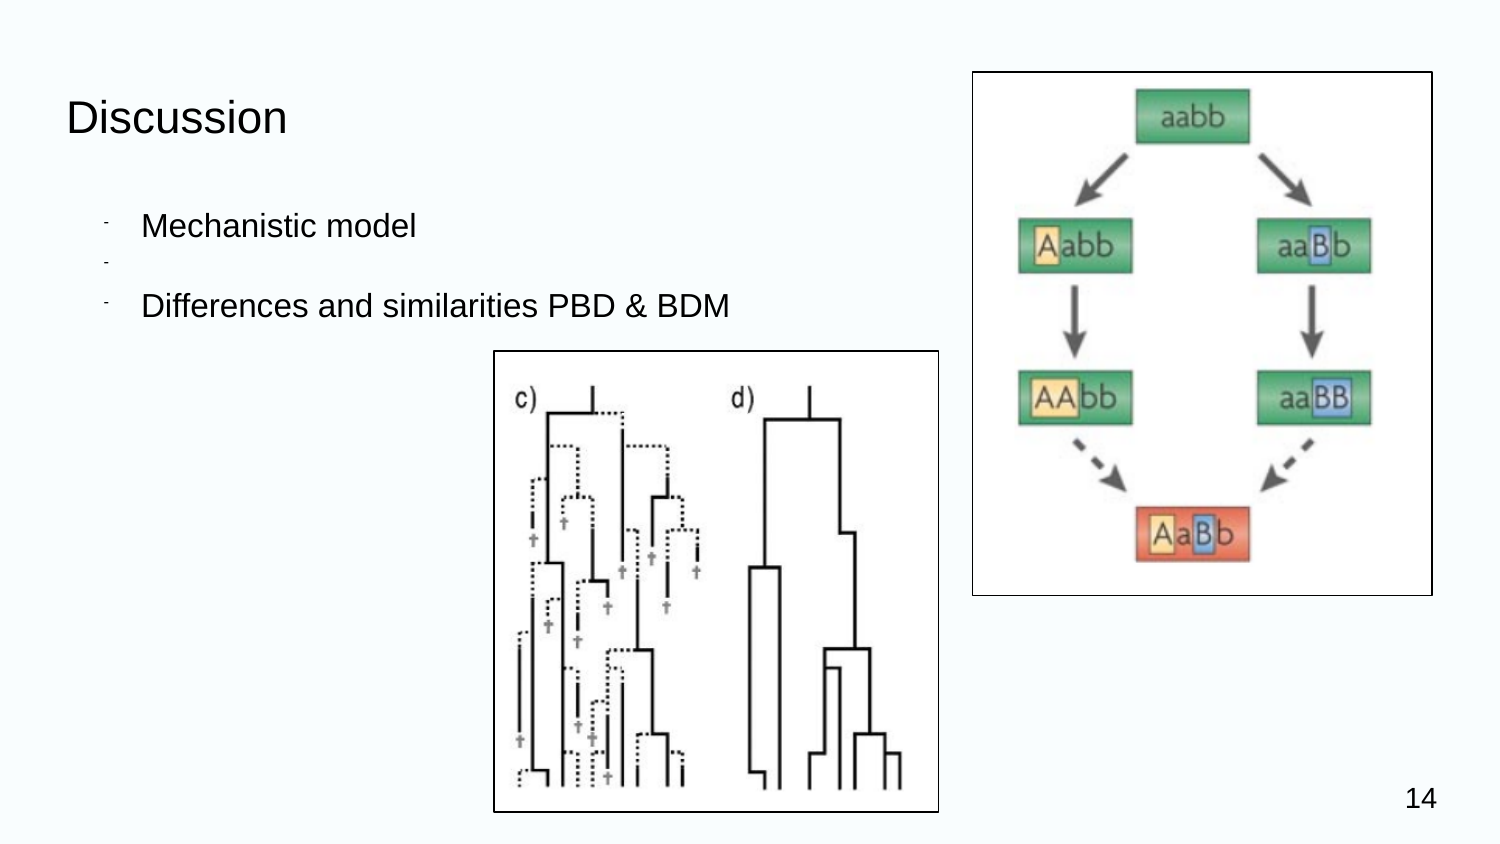

# Discussion
Mechanistic model
Differences and similarities PBD & BDM